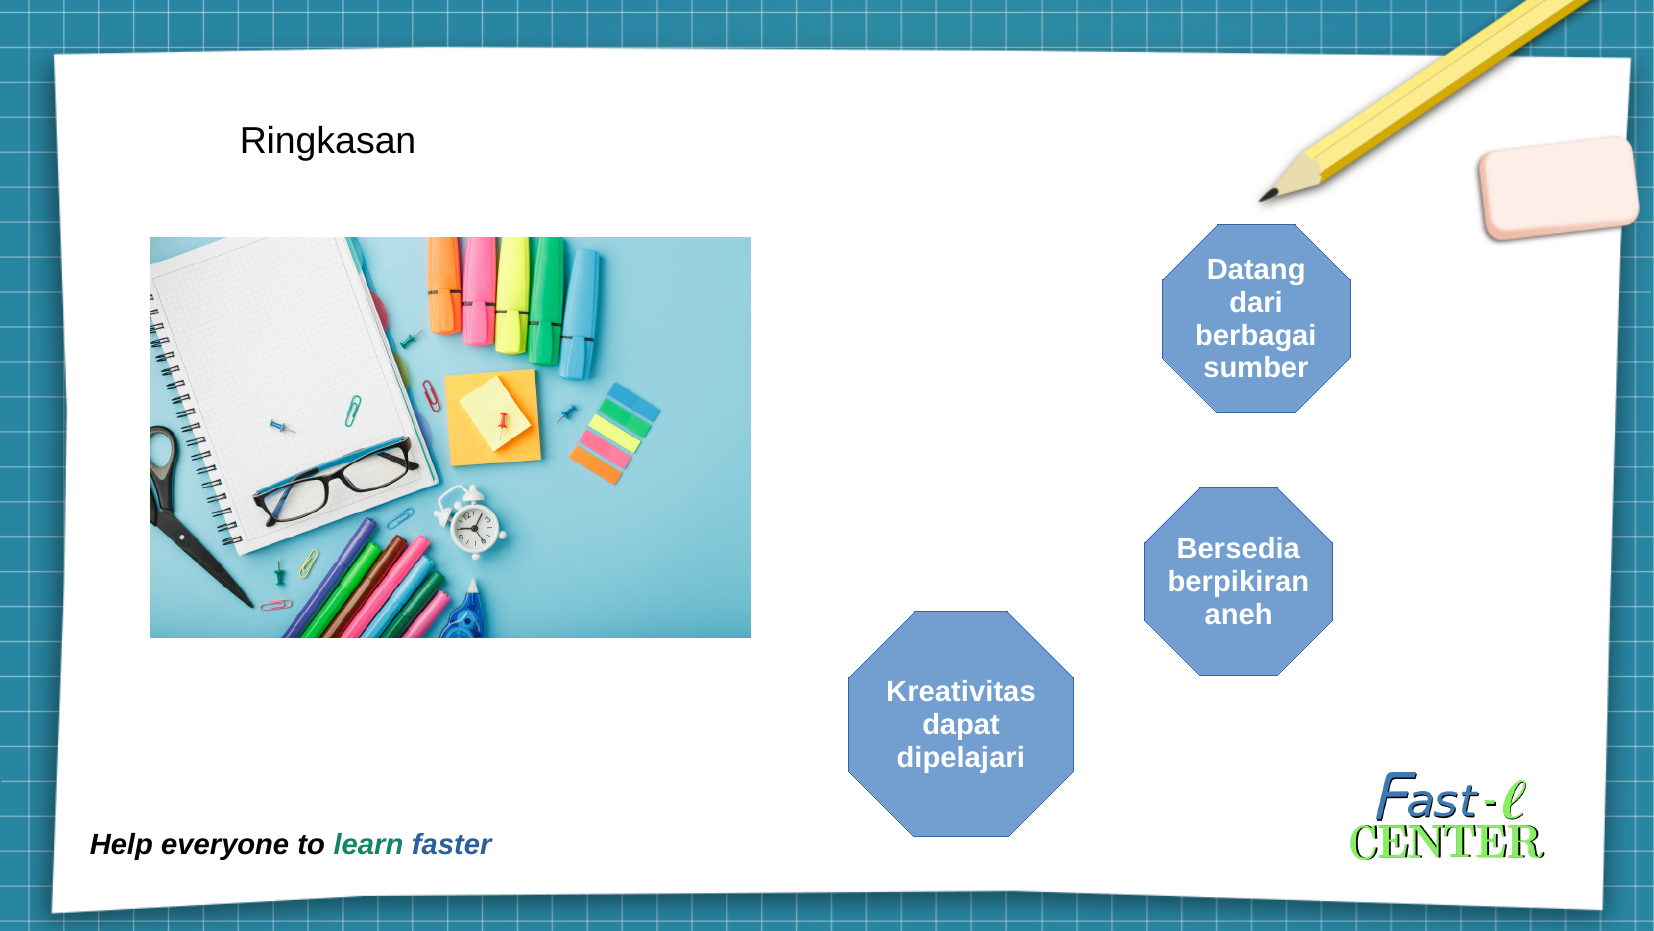

Ringkasan
Datang
dari
berbagai
sumber
Bersedia
berpikiran
aneh
Kreativitas
dapat
dipelajari
Help everyone to learn faster